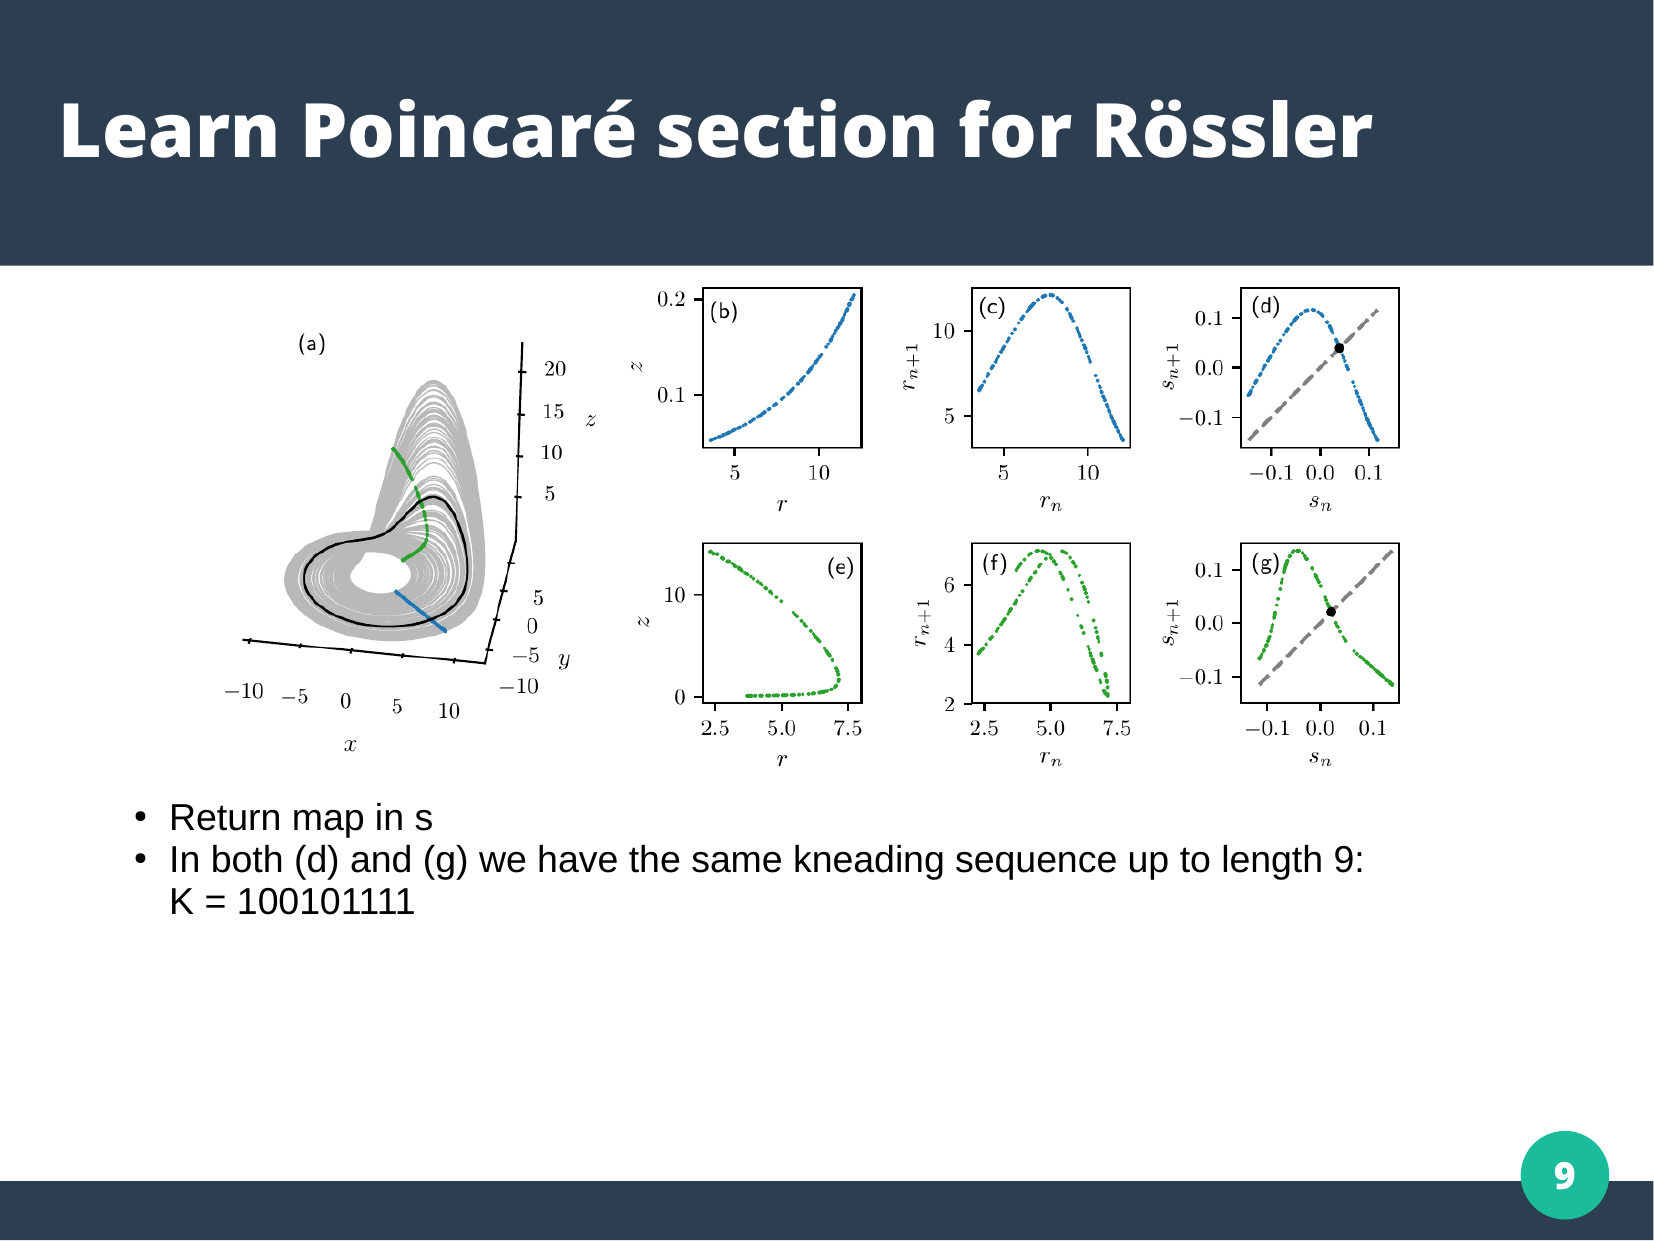

# Learn Poincaré section for Rössler
Return map in s
In both (d) and (g) we have the same kneading sequence up to length 9:
K = 100101111
9